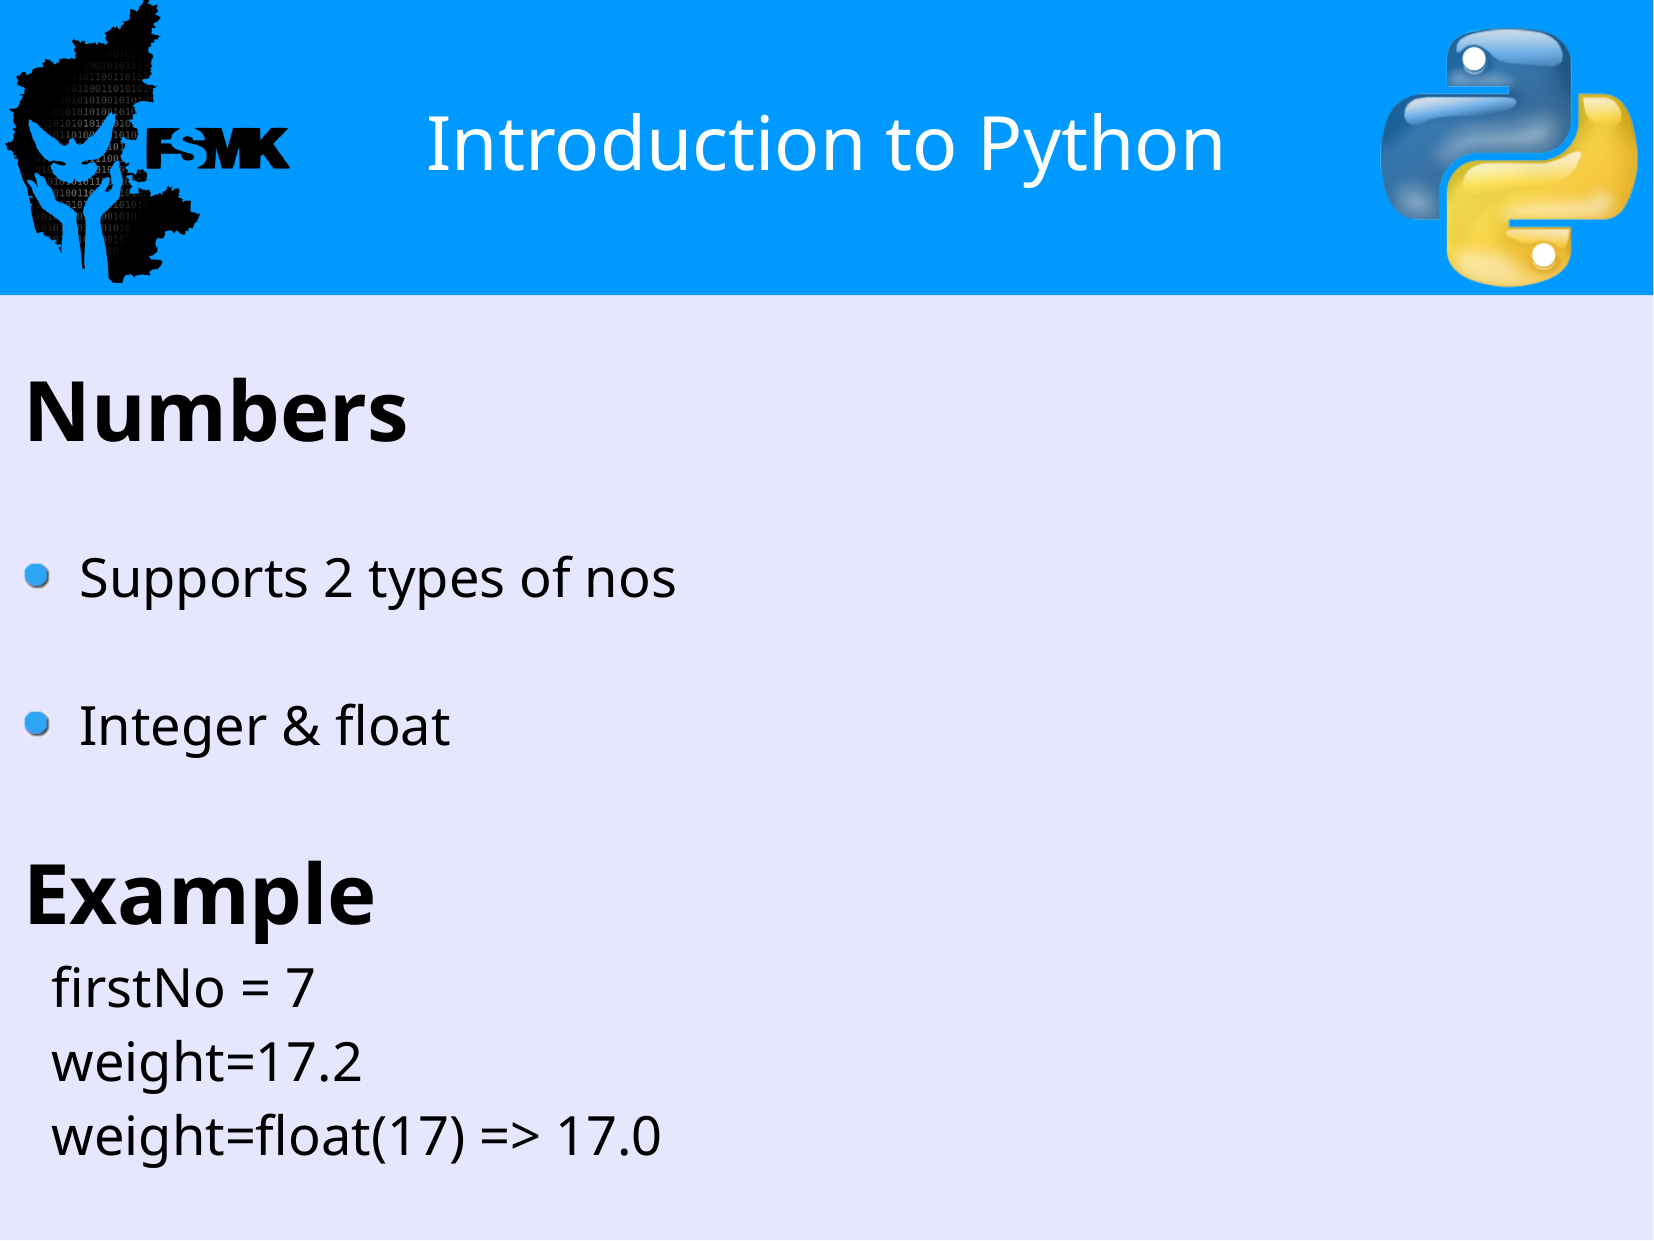

# Introduction to Python
Numbers
 Supports 2 types of nos
 Integer & float
Example
firstNo = 7
weight=17.2
weight=float(17) => 17.0